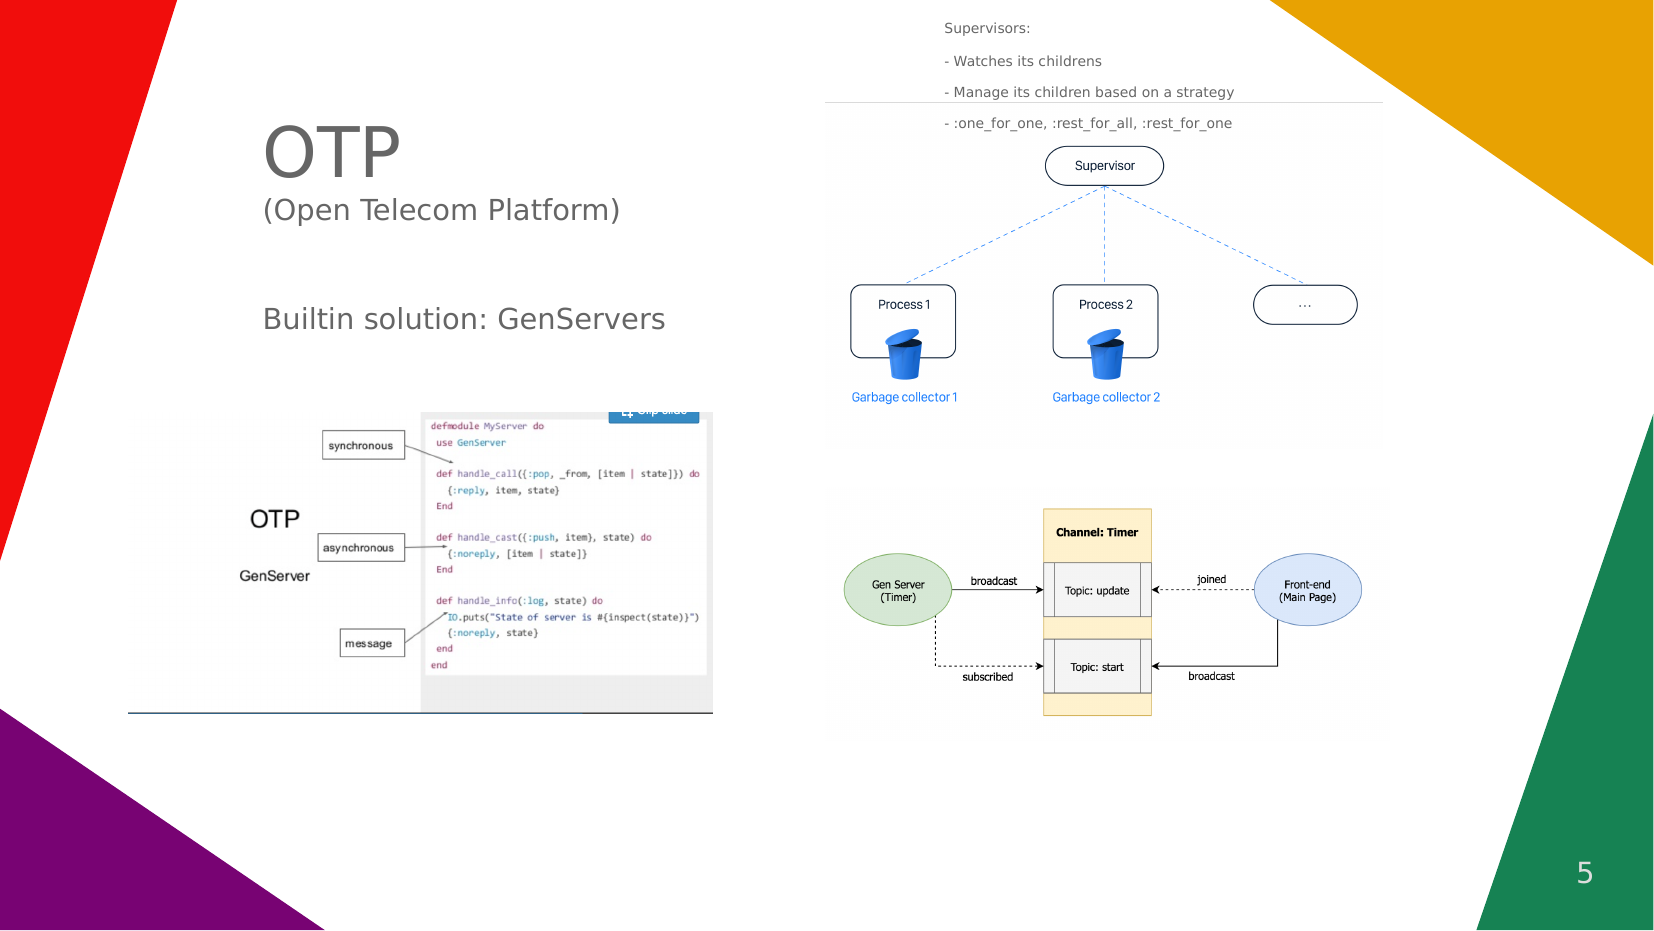

Supervisors:
- Watches its childrens
- Manage its children based on a strategy
- :one_for_one, :rest_for_all, :rest_for_one
# OTP (Open Telecom Platform)
Builtin solution: GenServers
5